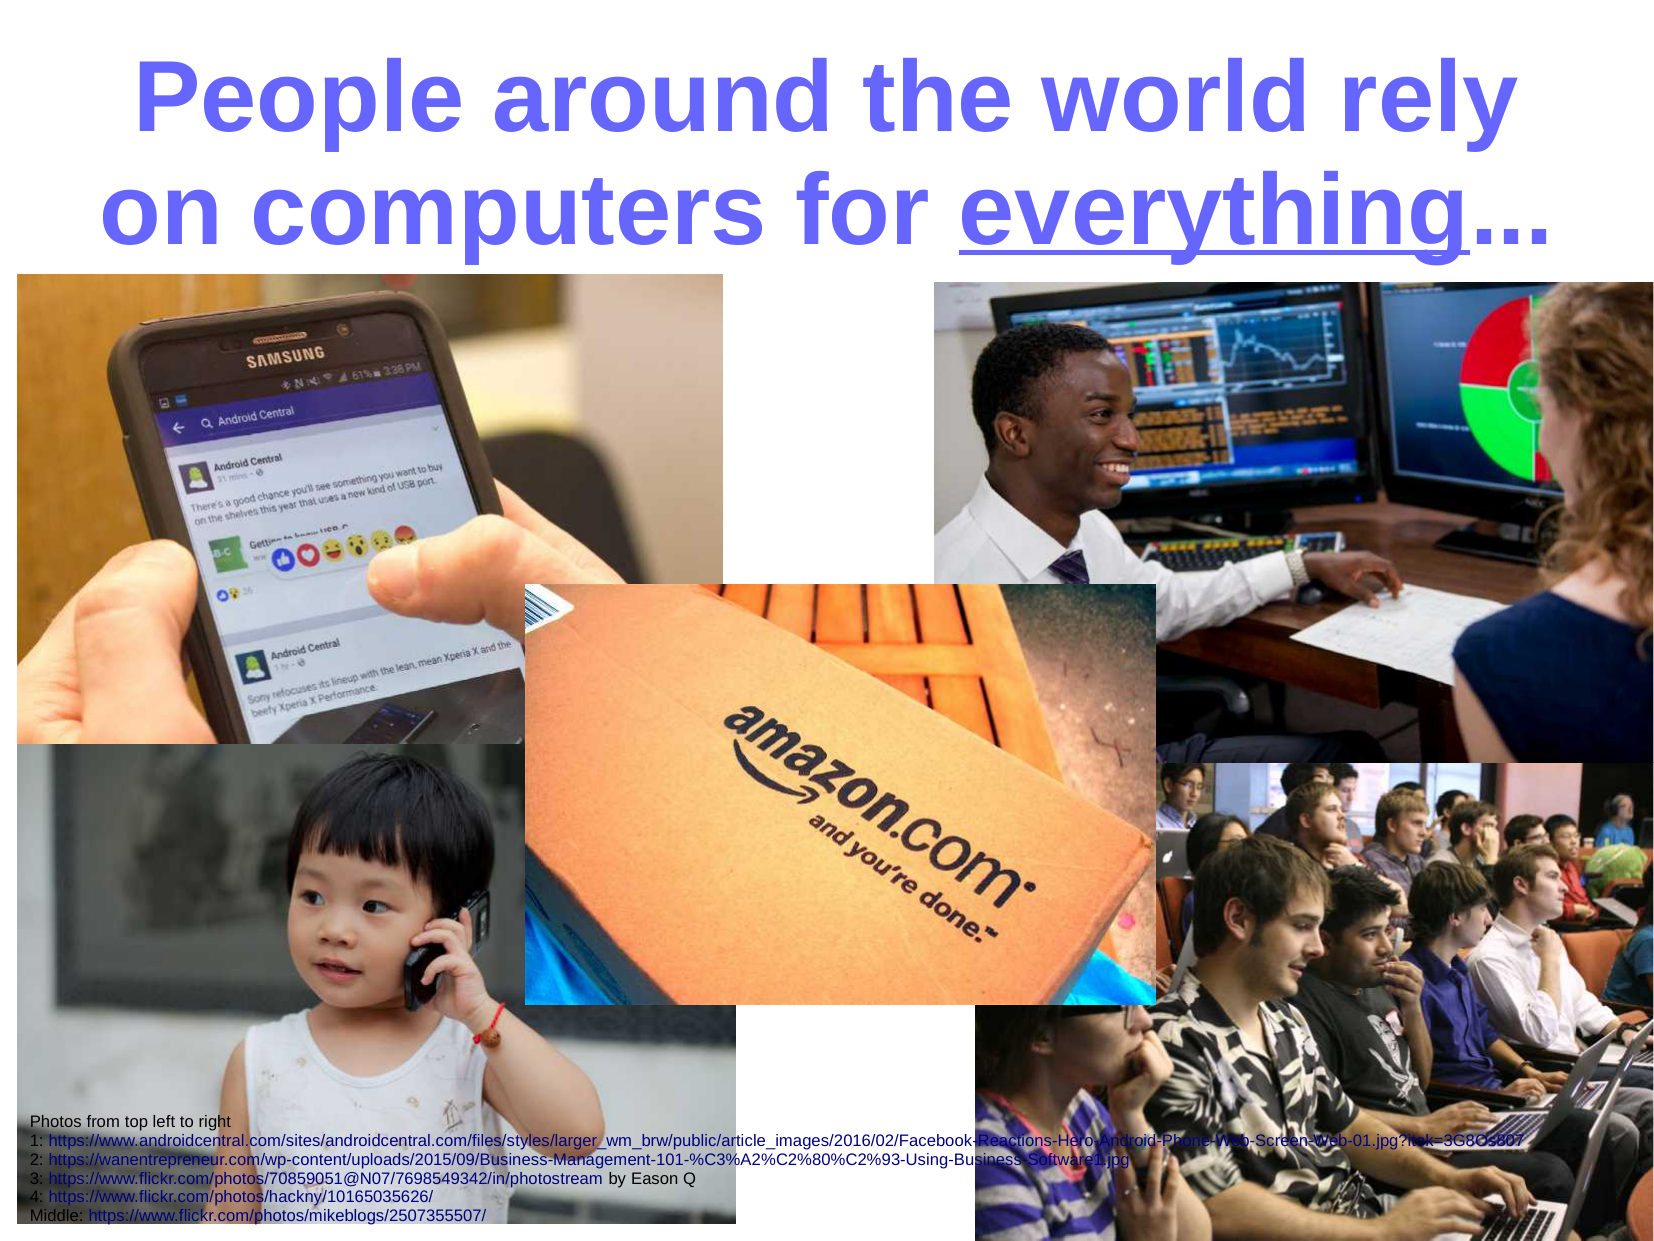

# People around the world rely on computers for everything...
Photos from top left to right
1: https://www.androidcentral.com/sites/androidcentral.com/files/styles/larger_wm_brw/public/article_images/2016/02/Facebook-Reactions-Hero-Android-Phone-Web-Screen-Web-01.jpg?itok=3G8Os807
2: https://wanentrepreneur.com/wp-content/uploads/2015/09/Business-Management-101-%C3%A2%C2%80%C2%93-Using-Business-Software1.jpg
3: https://www.flickr.com/photos/70859051@N07/7698549342/in/photostream by Eason Q
4: https://www.flickr.com/photos/hackny/10165035626/
Middle: https://www.flickr.com/photos/mikeblogs/2507355507/